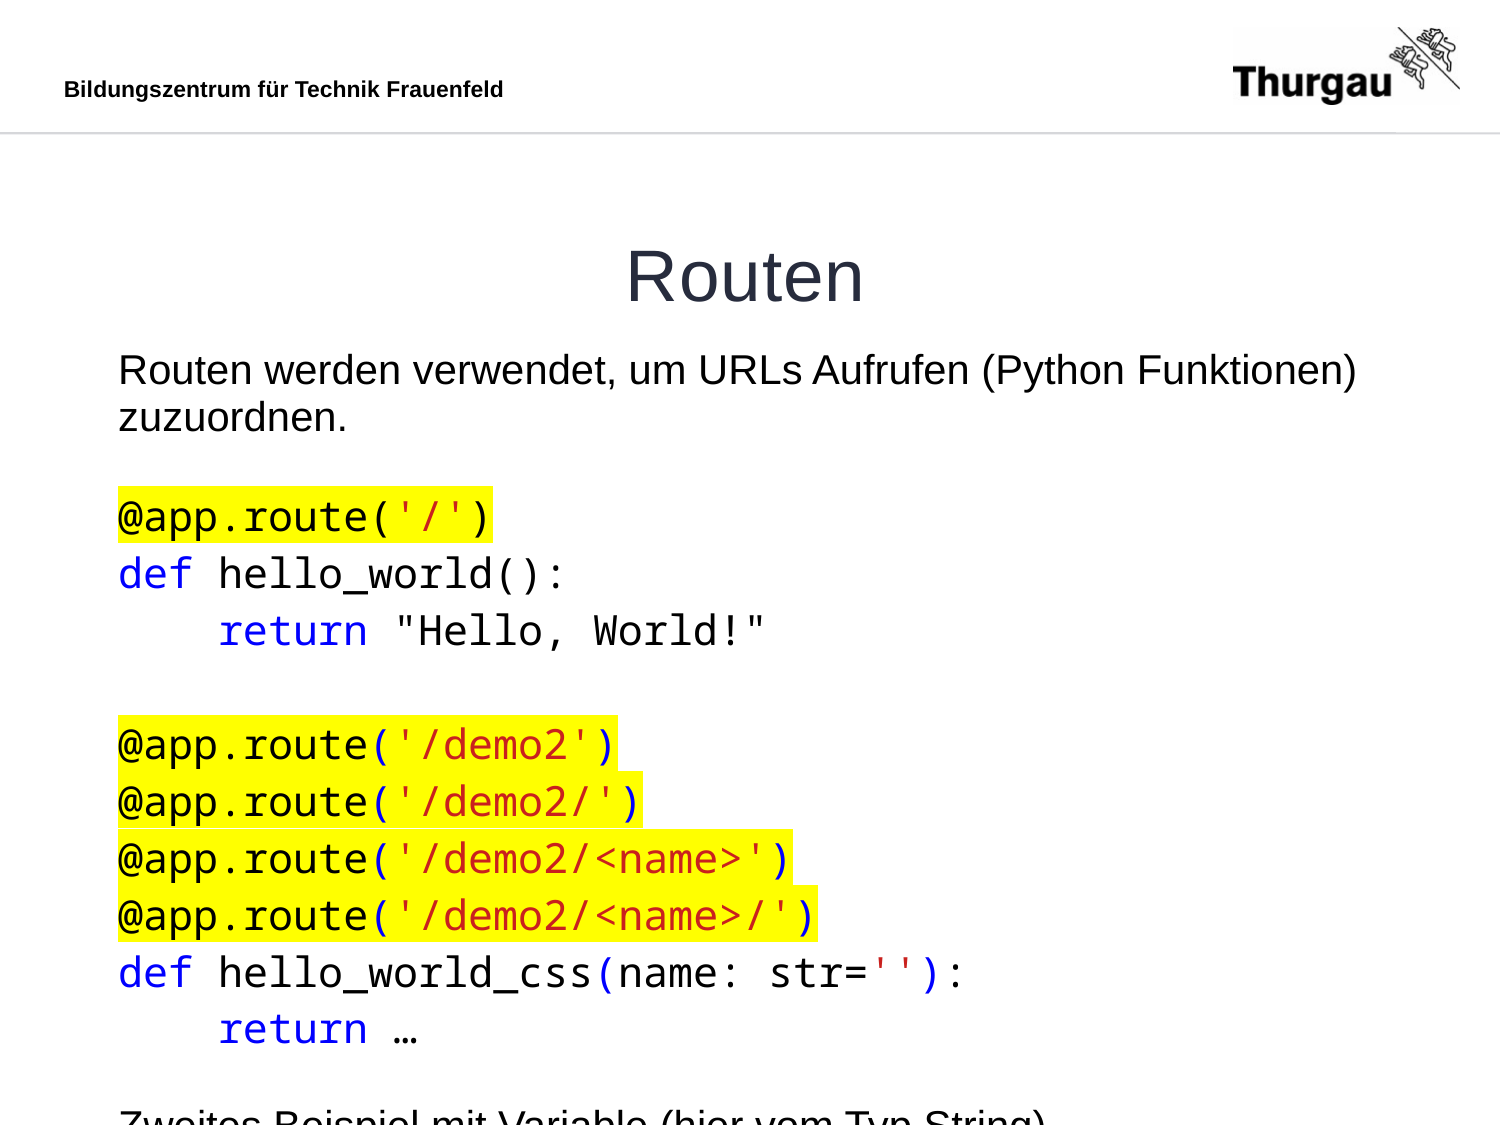

Bildungszentrum für Technik Frauenfeld
Routen
Routen werden verwendet, um URLs Aufrufen (Python Funktionen)
zuzuordnen.
@app.route('/')
def hello_world():
 return "Hello, World!"
@app.route('/demo2')
@app.route('/demo2/')
@app.route('/demo2/<name>')
@app.route('/demo2/<name>/')
def hello_world_css(name: str=''):
 return …
Zweites Beispiel mit Variable (hier vom Typ String)